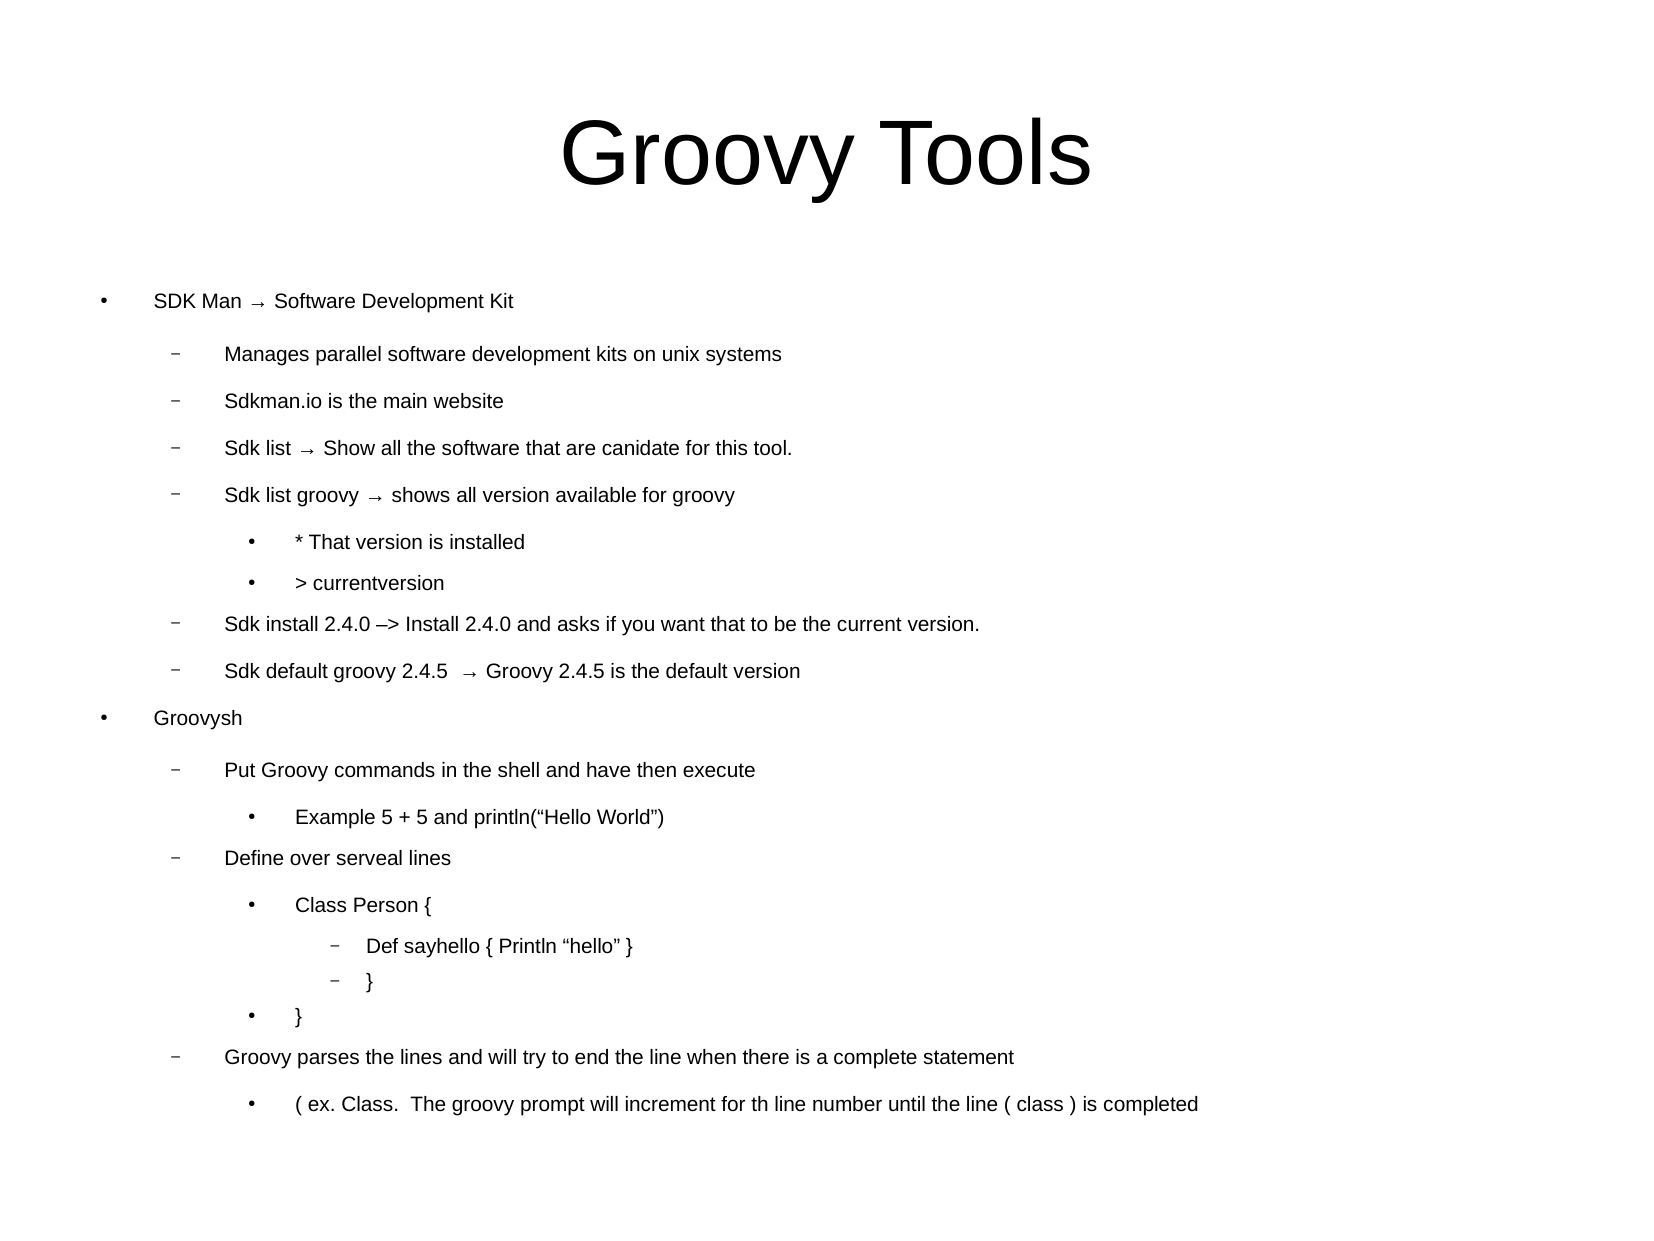

# Groovy Tools
SDK Man → Software Development Kit
Manages parallel software development kits on unix systems
Sdkman.io is the main website
Sdk list → Show all the software that are canidate for this tool.
Sdk list groovy → shows all version available for groovy
* That version is installed
> currentversion
Sdk install 2.4.0 –> Install 2.4.0 and asks if you want that to be the current version.
Sdk default groovy 2.4.5 → Groovy 2.4.5 is the default version
Groovysh
Put Groovy commands in the shell and have then execute
Example 5 + 5 and println(“Hello World”)
Define over serveal lines
Class Person {
Def sayhello { Println “hello” }
}
}
Groovy parses the lines and will try to end the line when there is a complete statement
( ex. Class. The groovy prompt will increment for th line number until the line ( class ) is completed